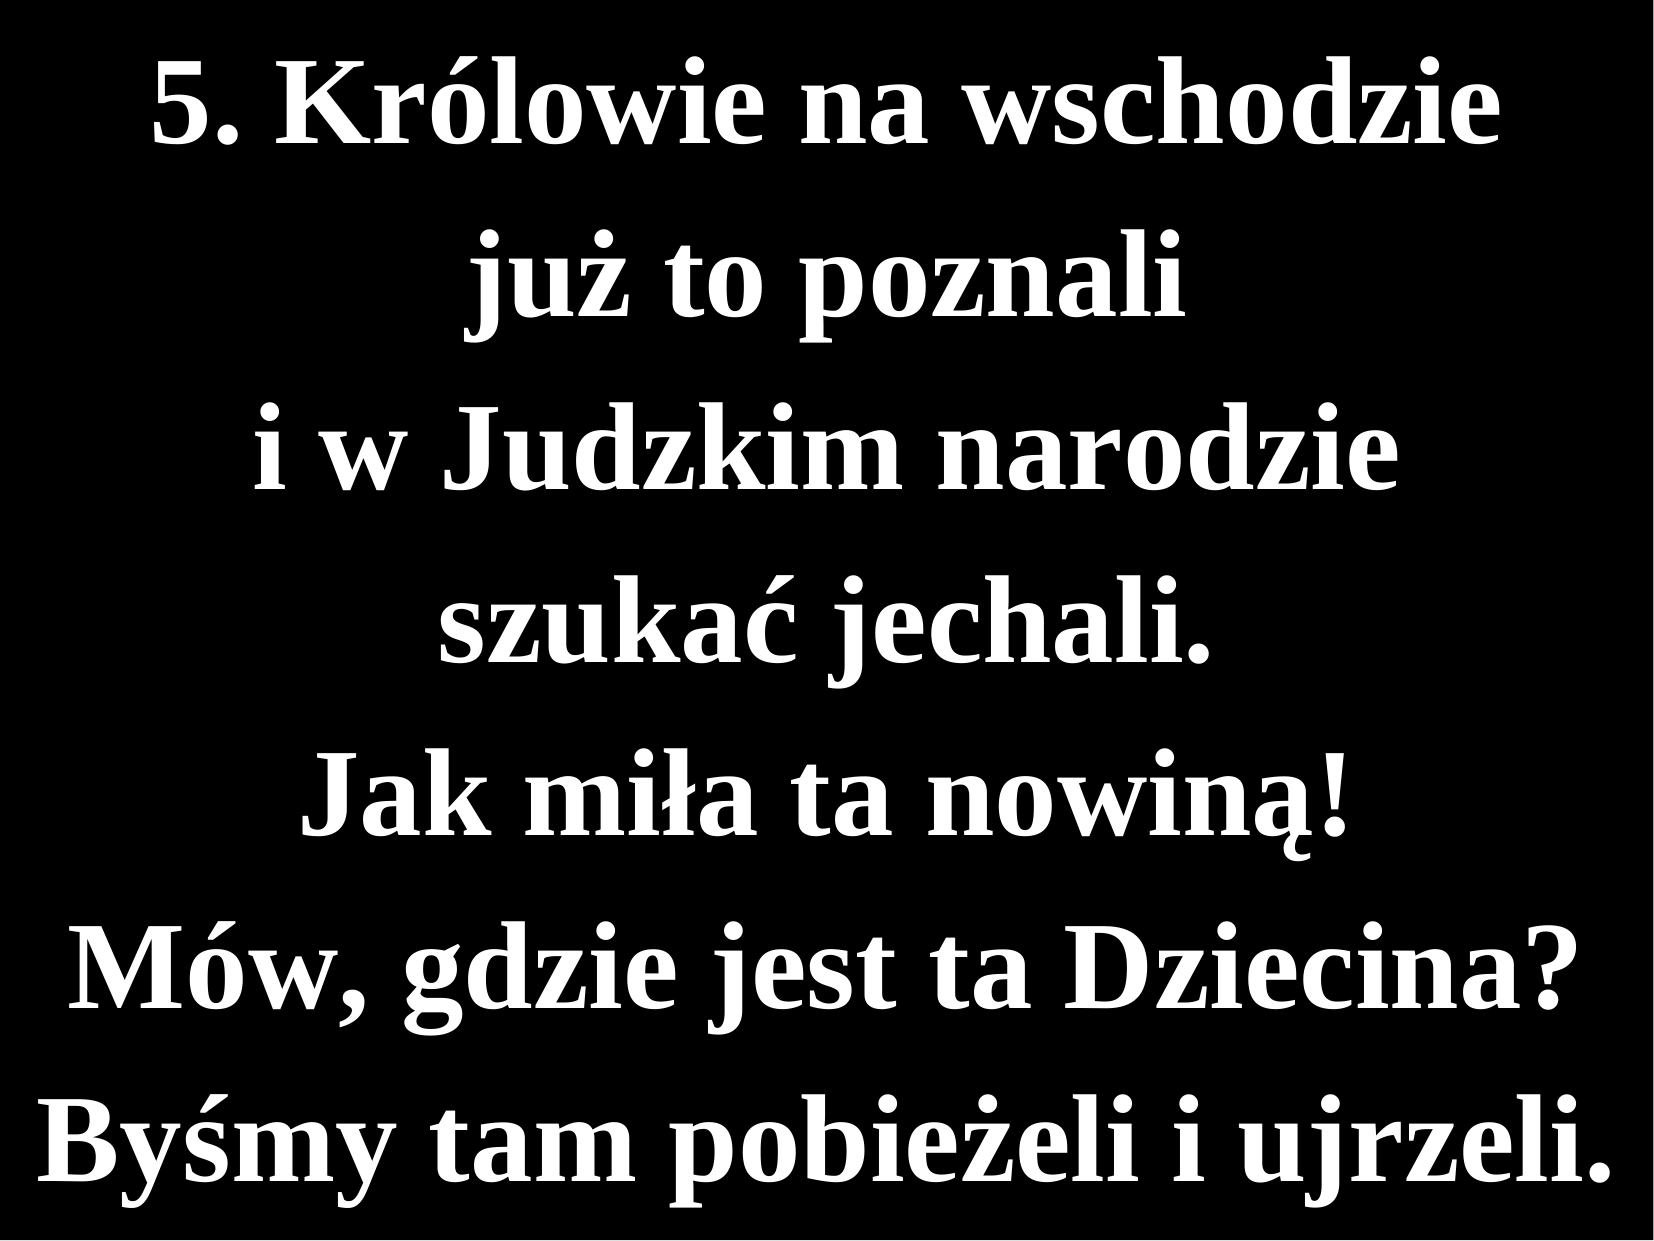

# 5. Królowie na wschodzie ppp już to poznali ppp i w Judzkim narodzie ppp szukać jechali. ppp Jak miła ta nowiną! ppp Mów, gdzie jest ta Dziecina? ppp Byśmy tam pobieżeli i ujrzeli.